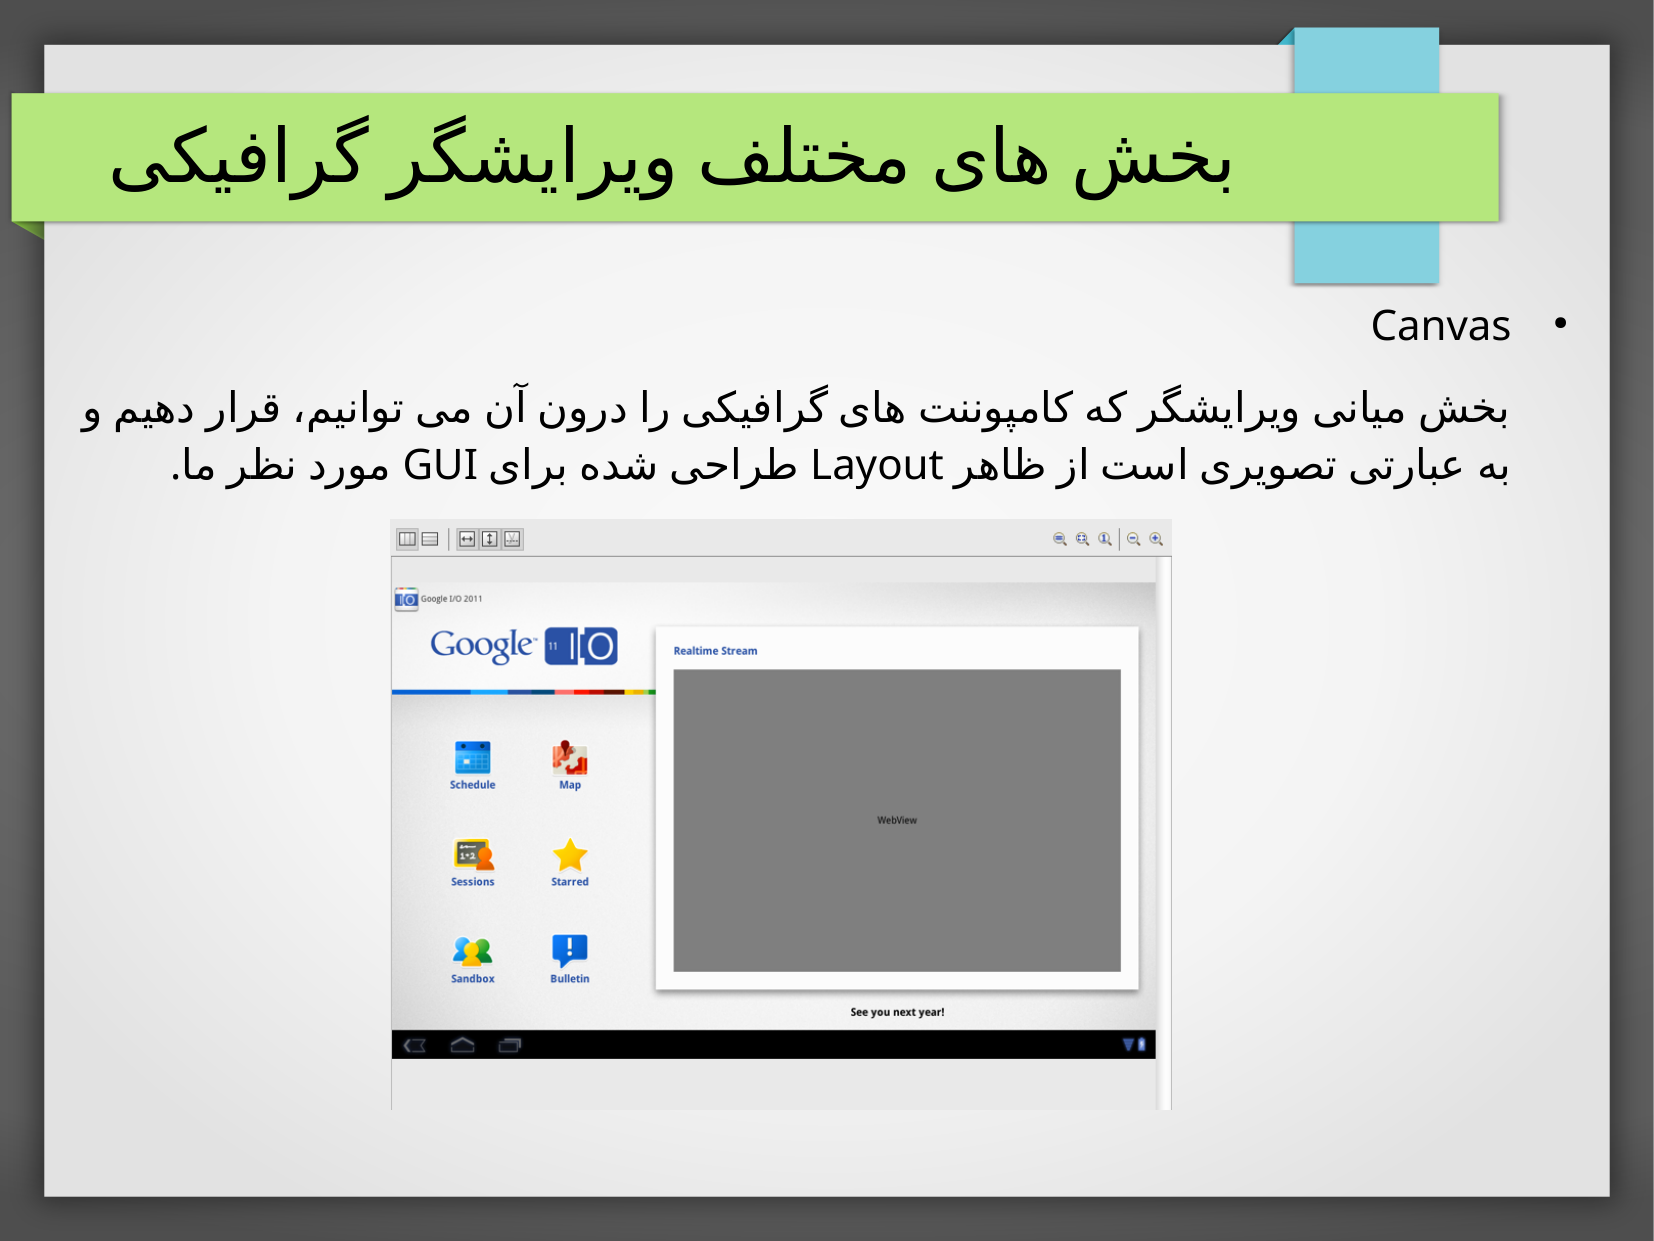

# بخش های مختلف ویرایشگر گرافیکی
Canvas
بخش میانی ویرایشگر که کامپوننت های گرافیکی را درون آن می توانیم، قرار دهیم و به عبارتی تصویری است از ظاهر Layout طراحی شده برای GUI مورد نظر ما.